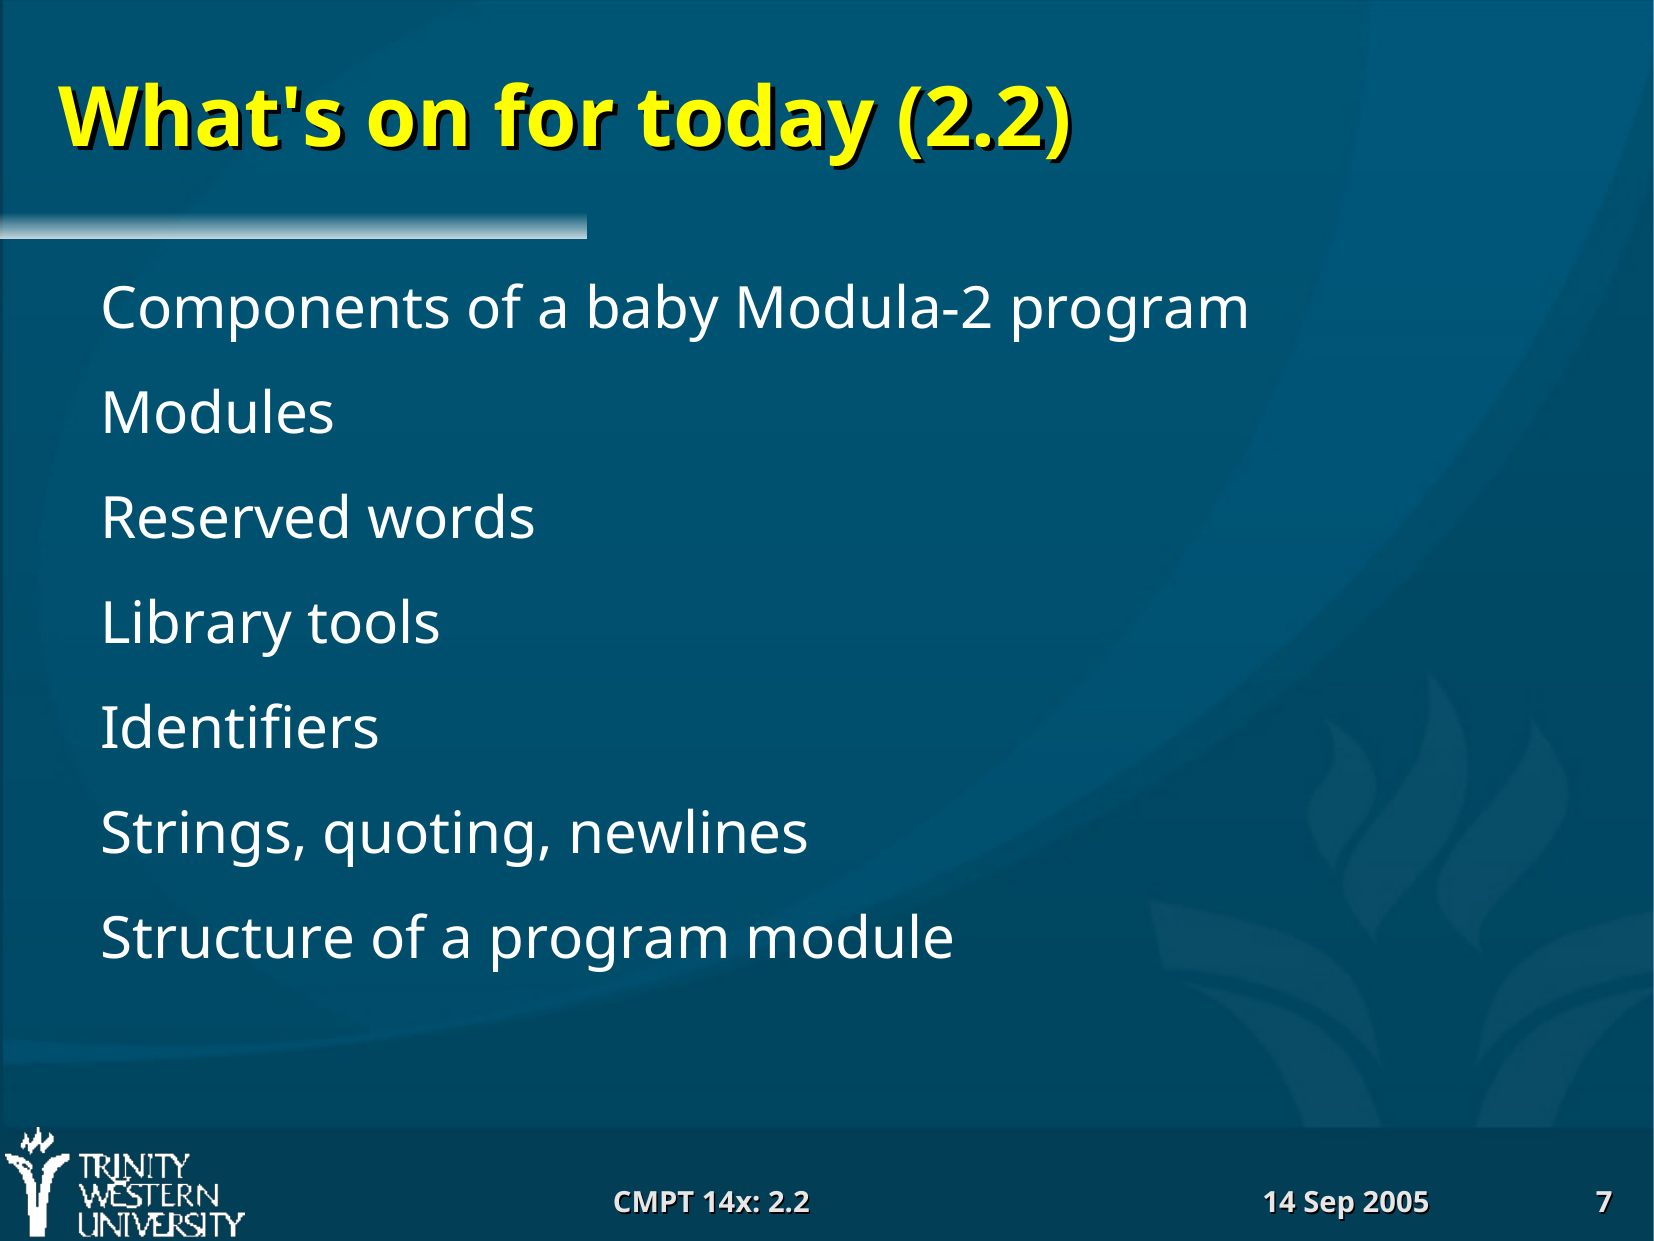

# What's on for today (2.2)
Components of a baby Modula-2 program
Modules
Reserved words
Library tools
Identifiers
Strings, quoting, newlines
Structure of a program module
CMPT 14x: 2.2
14 Sep 2005
7